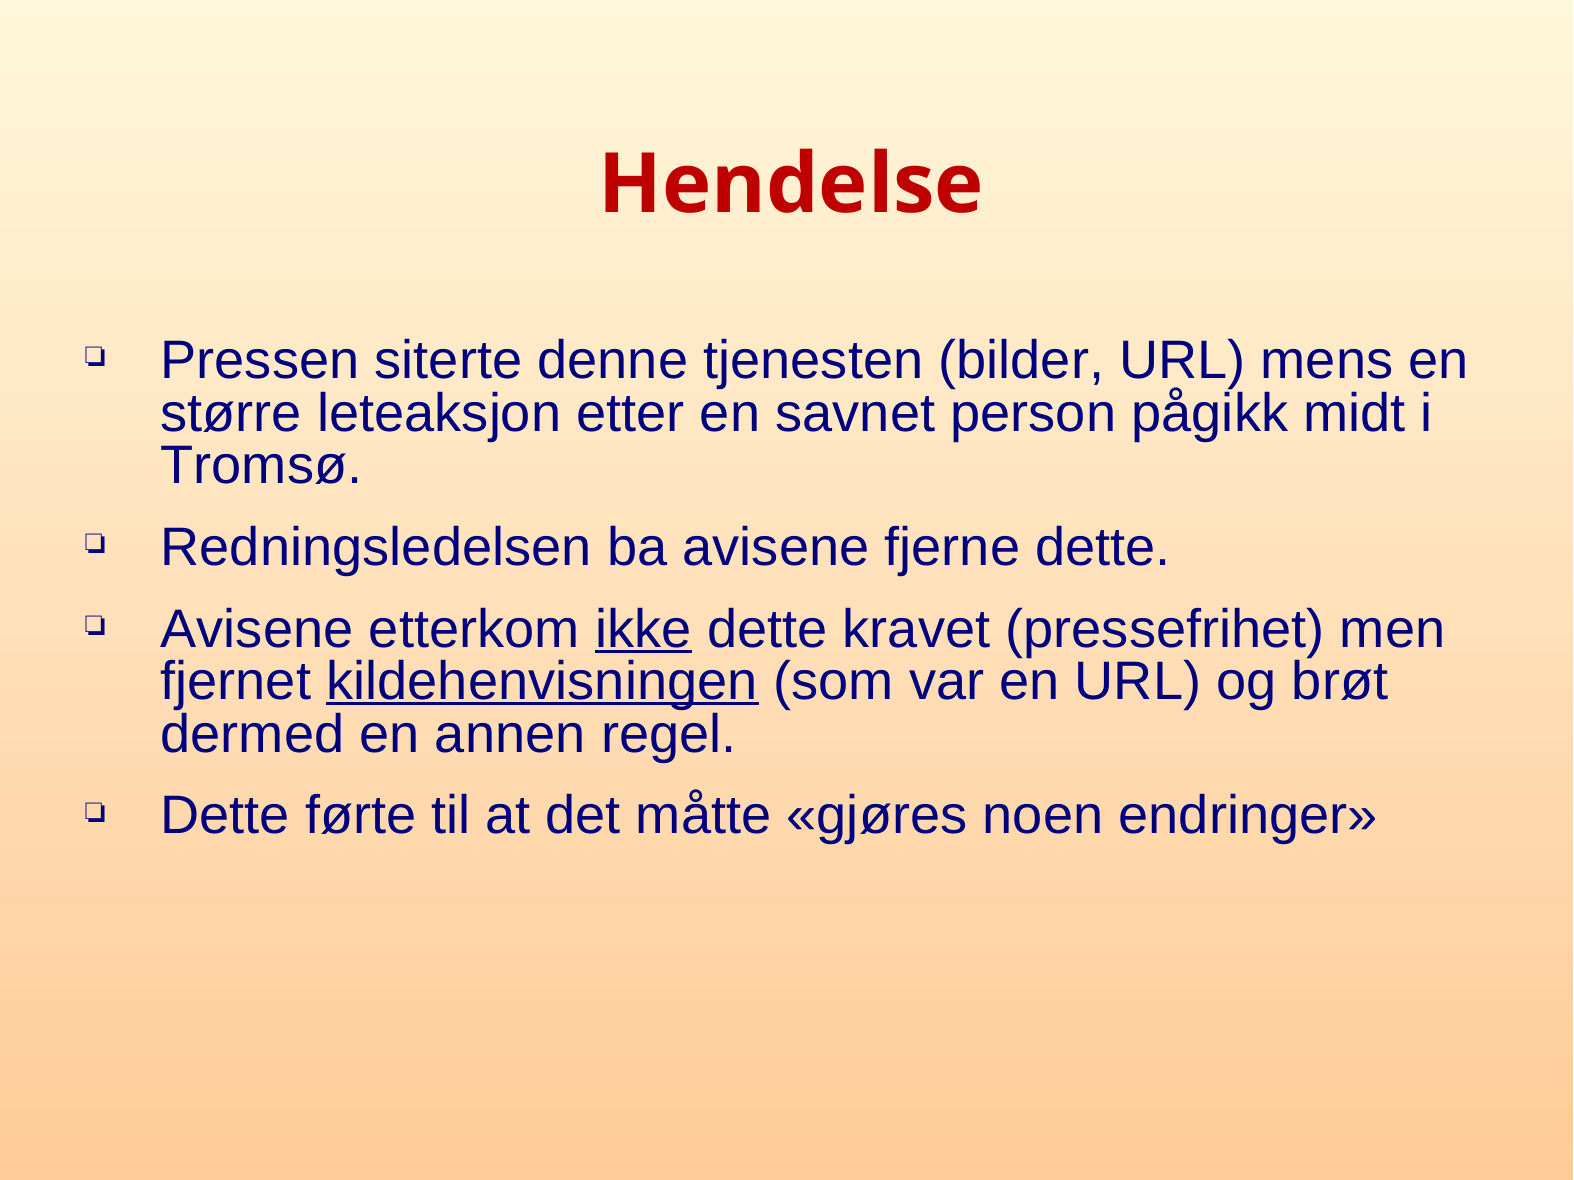

# Hendelse
Pressen siterte denne tjenesten (bilder, URL) mens en større leteaksjon etter en savnet person pågikk midt i Tromsø.
Redningsledelsen ba avisene fjerne dette.
Avisene etterkom ikke dette kravet (pressefrihet) men fjernet kildehenvisningen (som var en URL) og brøt dermed en annen regel.
Dette førte til at det måtte «gjøres noen endringer»